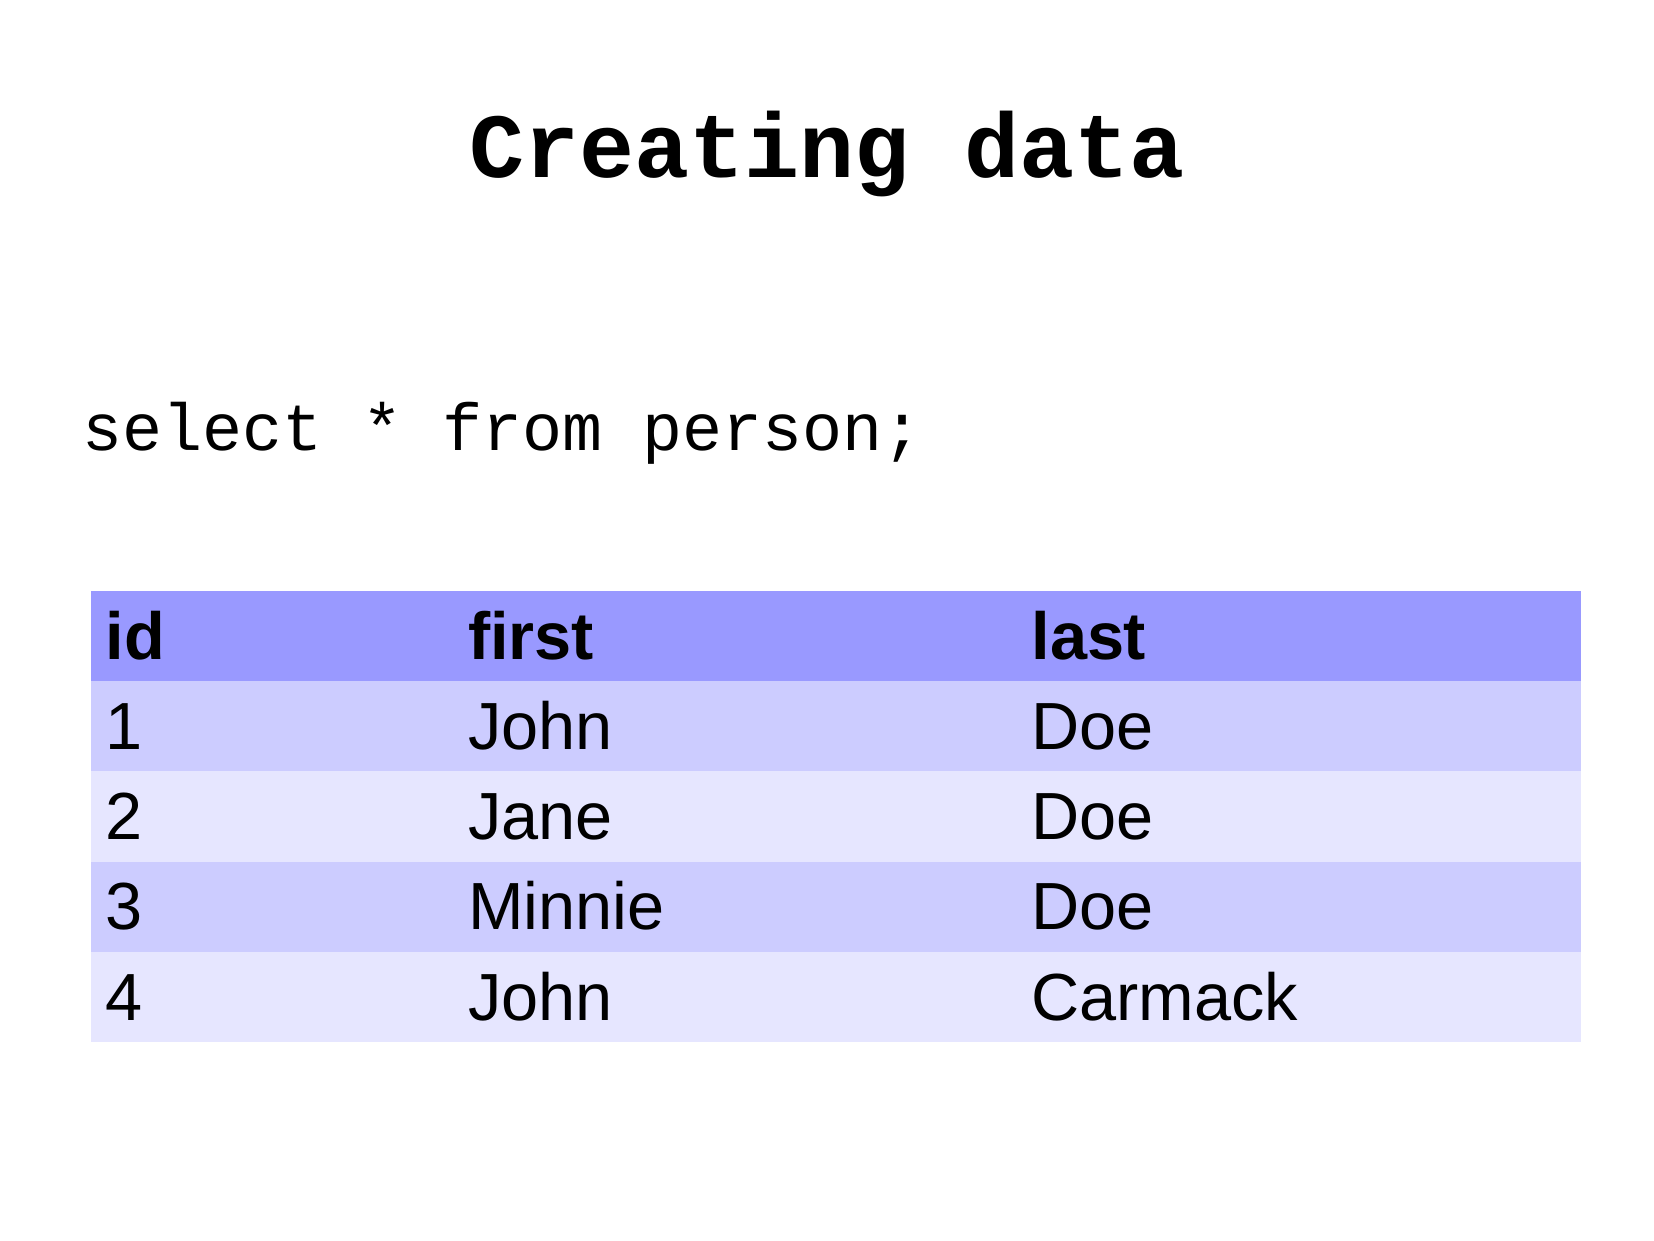

# Creating data
select * from person;
| id | first | last |
| --- | --- | --- |
| 1 | John | Doe |
| 2 | Jane | Doe |
| 3 | Minnie | Doe |
| 4 | John | Carmack |